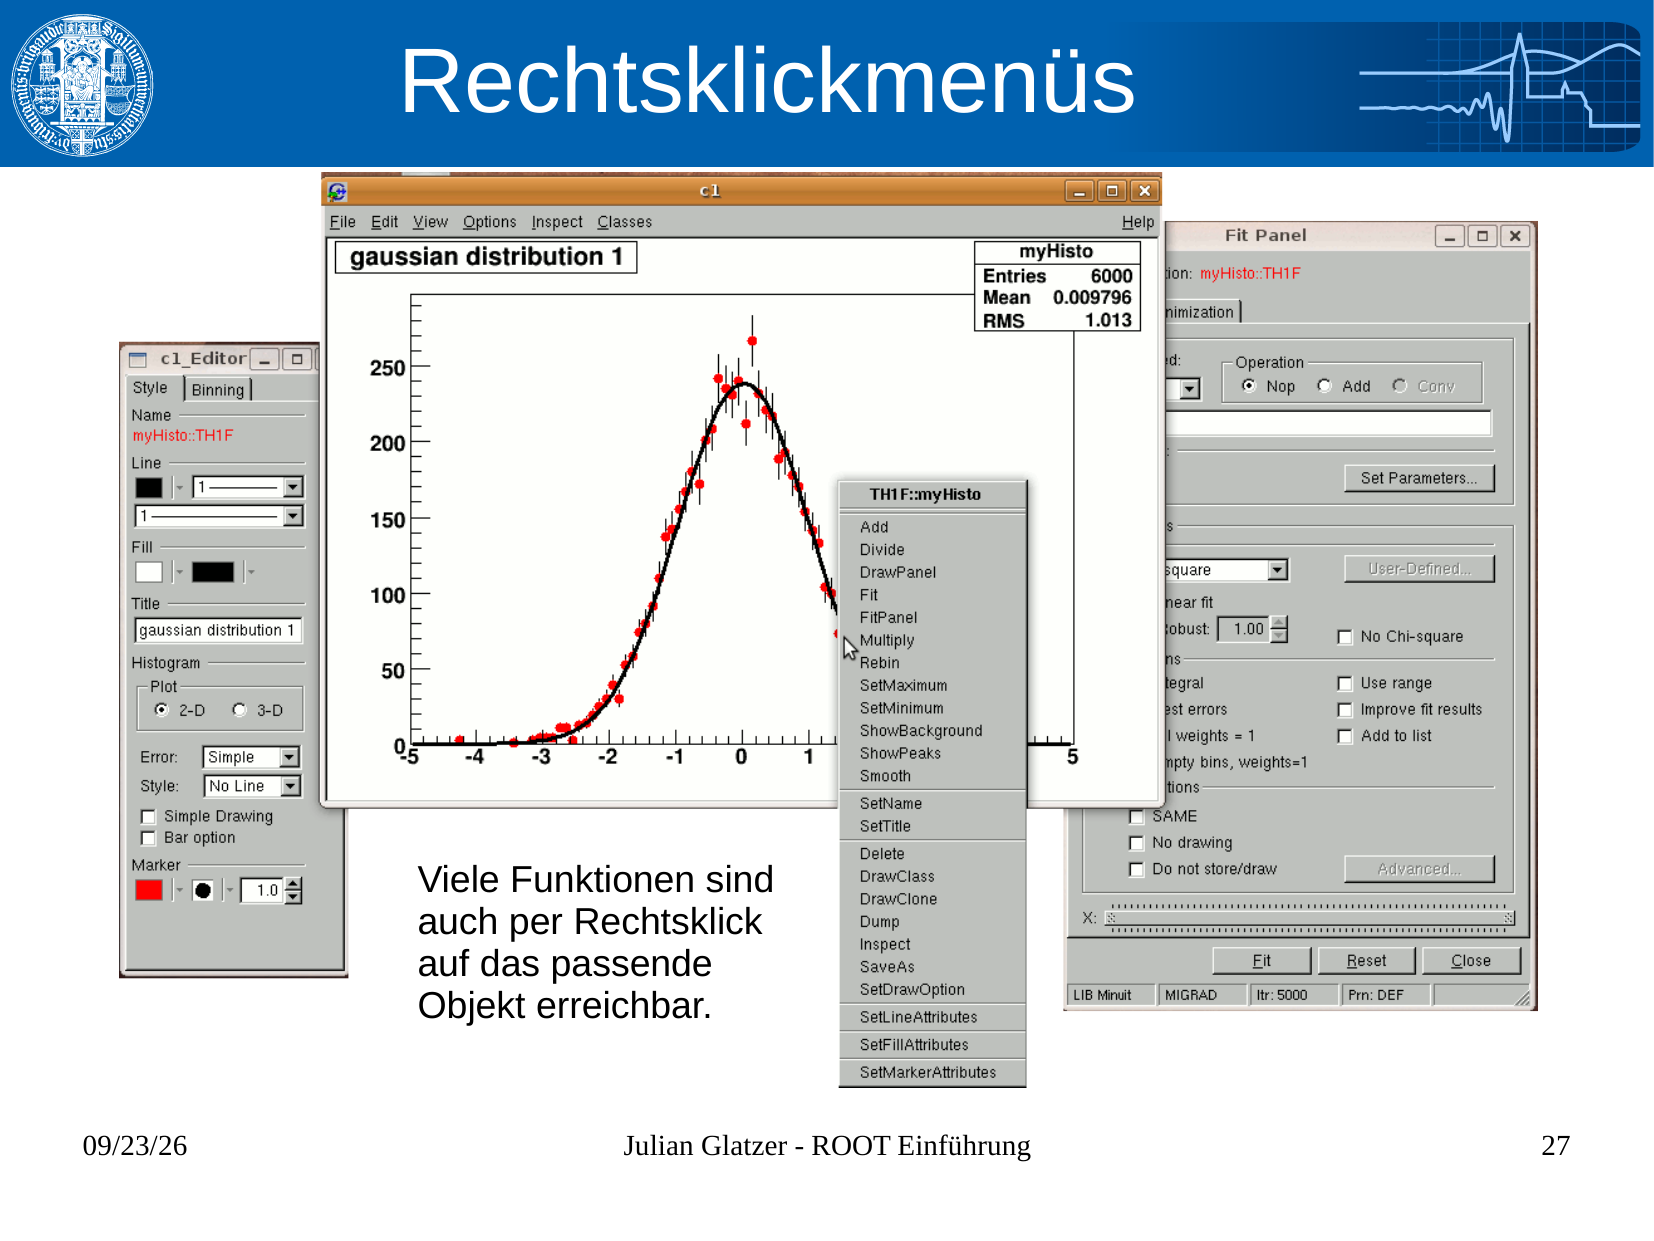

# Rechtsklickmenüs
Viele Funktionen sind
auch per Rechtsklick
auf das passende
Objekt erreichbar.
Julian Glatzer - ROOT Einführung
27